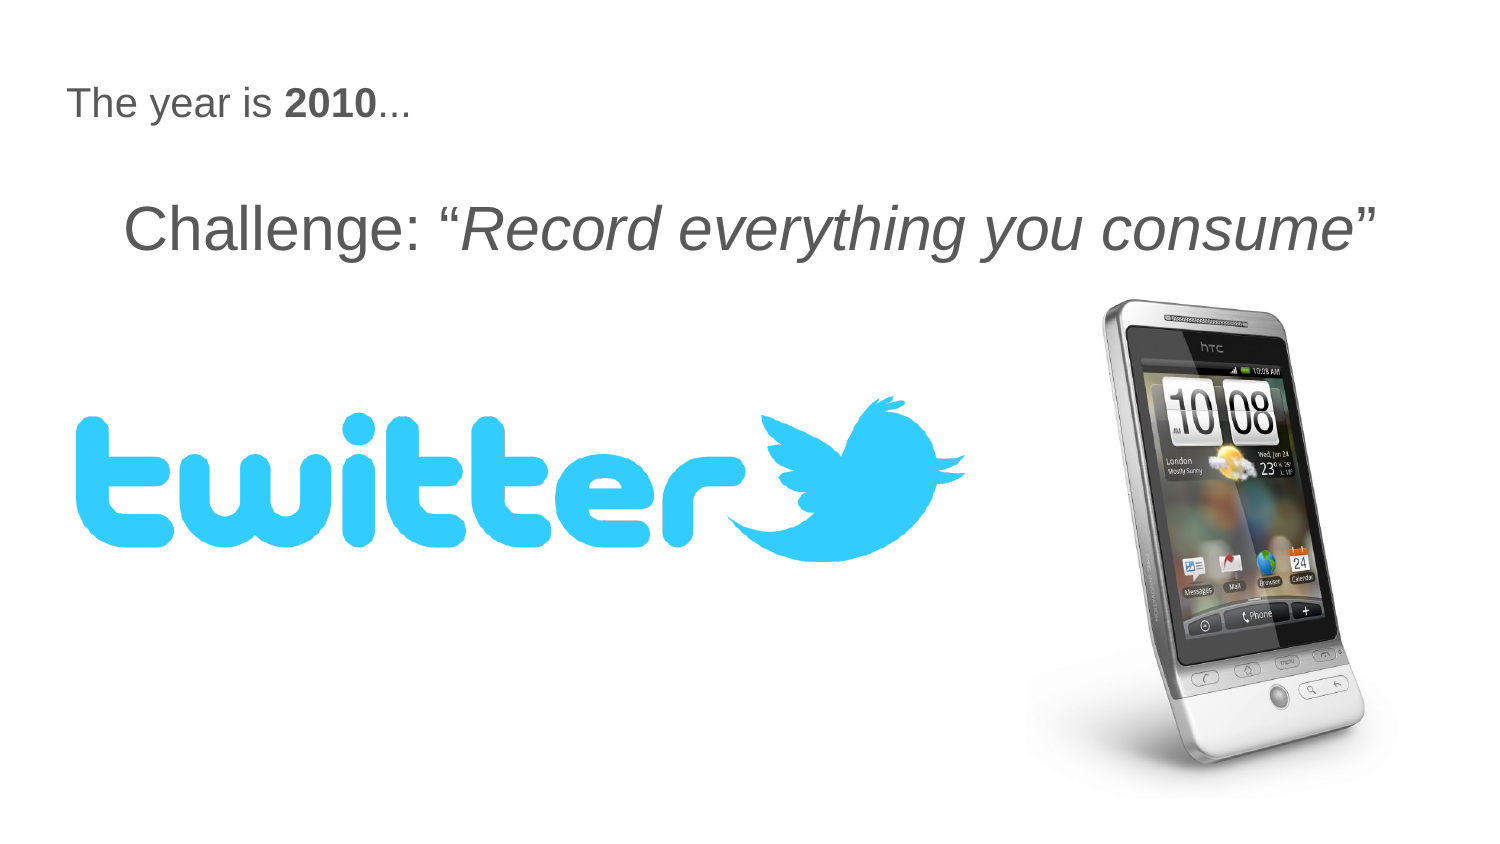

# The year is 2010...
Challenge: “Record everything you consume”